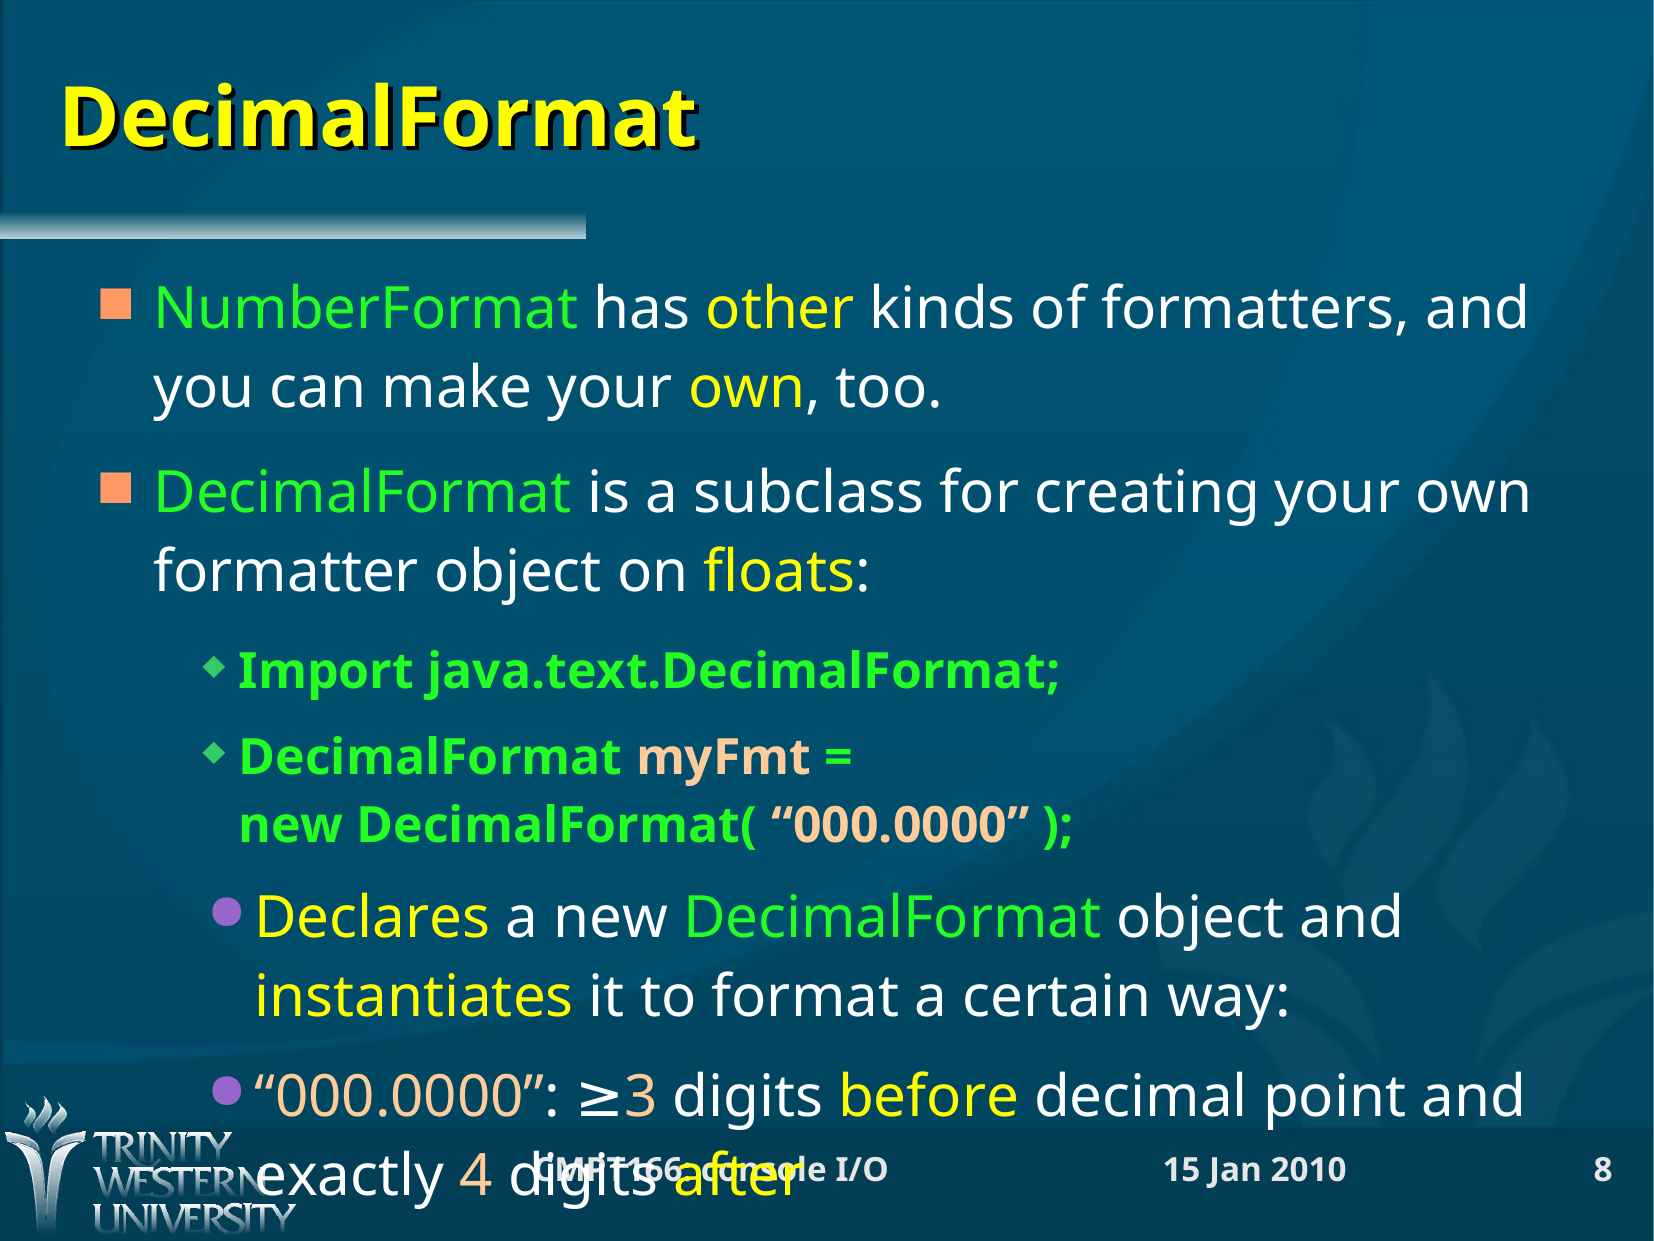

# DecimalFormat
NumberFormat has other kinds of formatters, and you can make your own, too.
DecimalFormat is a subclass for creating your own formatter object on floats:
Import java.text.DecimalFormat;
DecimalFormat myFmt =
new DecimalFormat( “000.0000” );
Declares a new DecimalFormat object and instantiates it to format a certain way:
“000.0000”: ≥3 digits before decimal point and exactly 4 digits after
CMPT166: console I/O
15 Jan 2010
8